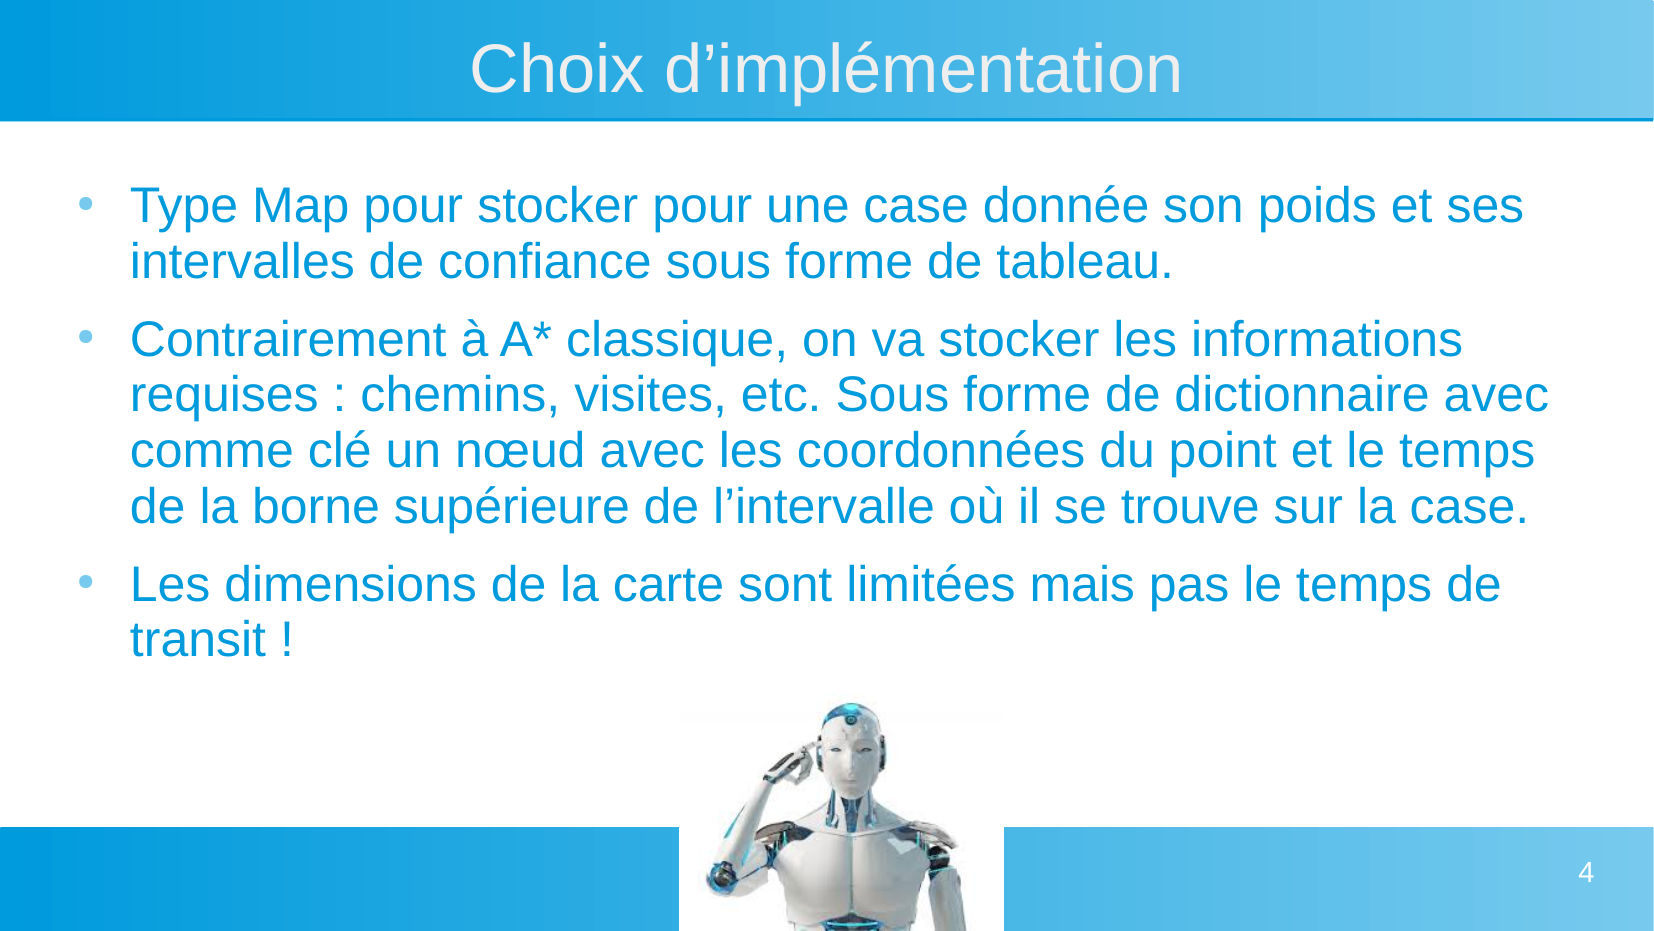

# Choix d’implémentation
Type Map pour stocker pour une case donnée son poids et ses intervalles de confiance sous forme de tableau.
Contrairement à A* classique, on va stocker les informations requises : chemins, visites, etc. Sous forme de dictionnaire avec comme clé un nœud avec les coordonnées du point et le temps de la borne supérieure de l’intervalle où il se trouve sur la case.
Les dimensions de la carte sont limitées mais pas le temps de transit !
4